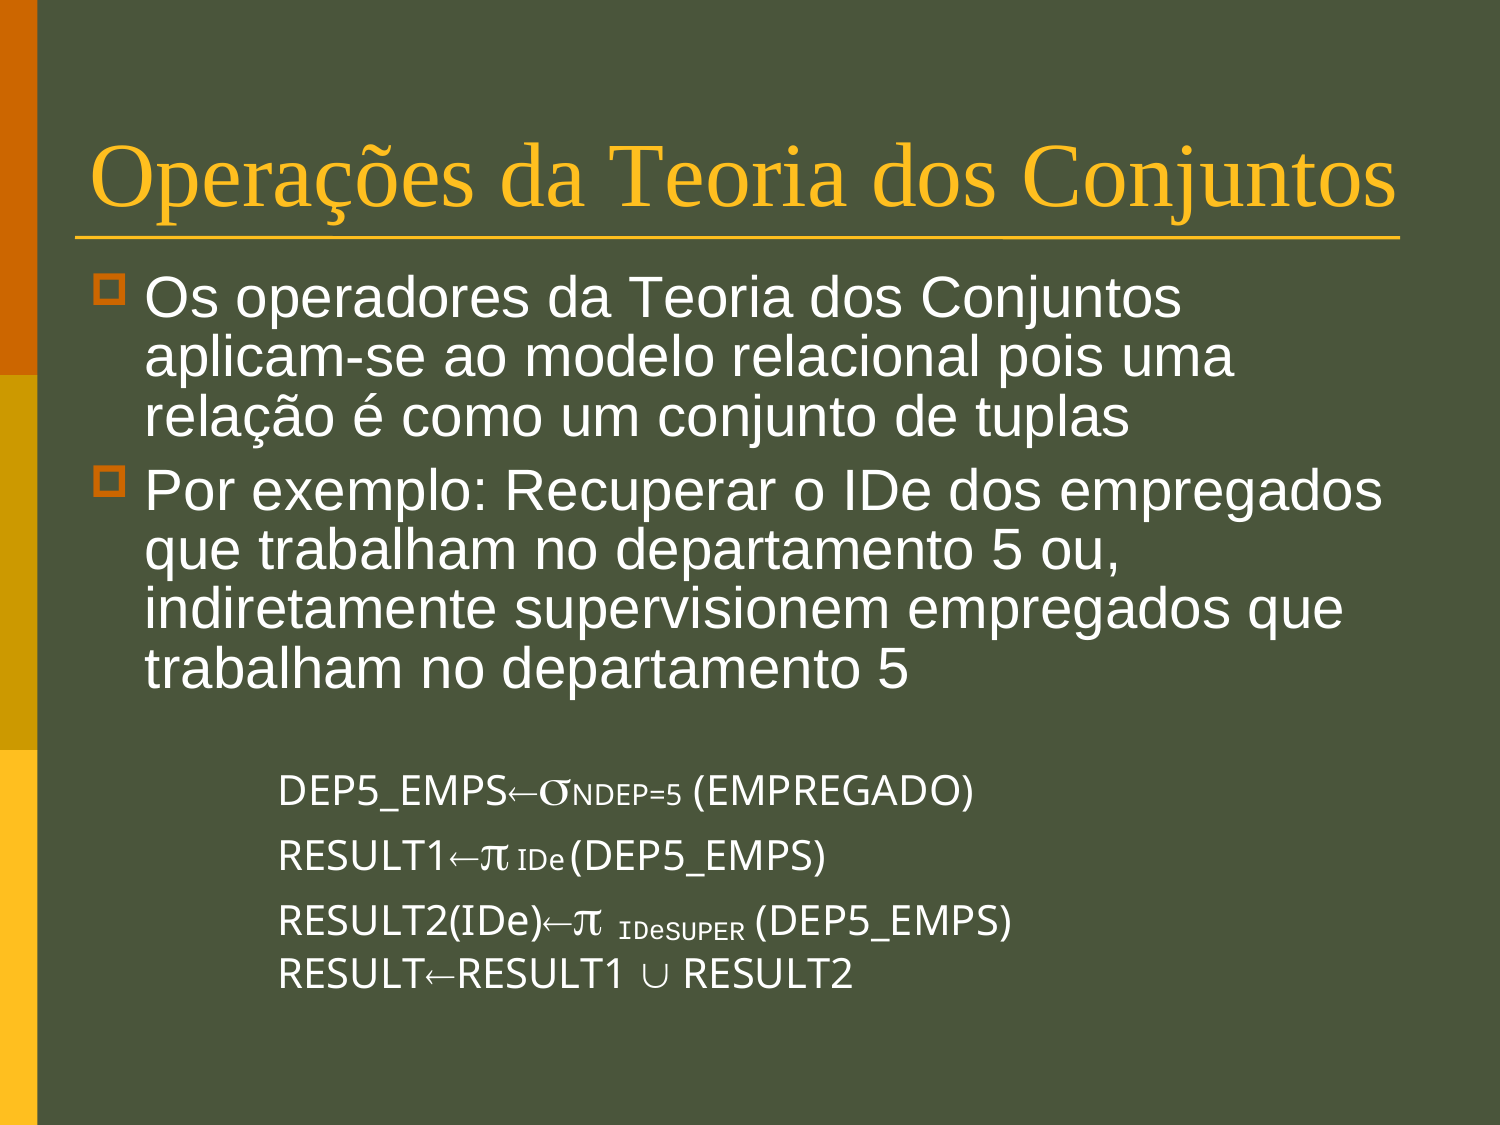

# Operações da Teoria dos Conjuntos
Os operadores da Teoria dos Conjuntos aplicam-se ao modelo relacional pois uma relação é como um conjunto de tuplas
Por exemplo: Recuperar o IDe dos empregados que trabalham no departamento 5 ou, indiretamente supervisionem empregados que trabalham no departamento 5
DEP5_EMPSNDEP=5 (EMPREGADO)‏
RESULT1 IDe (DEP5_EMPS)‏
RESULT2(IDe) IDeSUPER (DEP5_EMPS)‏
RESULTRESULT1  RESULT2